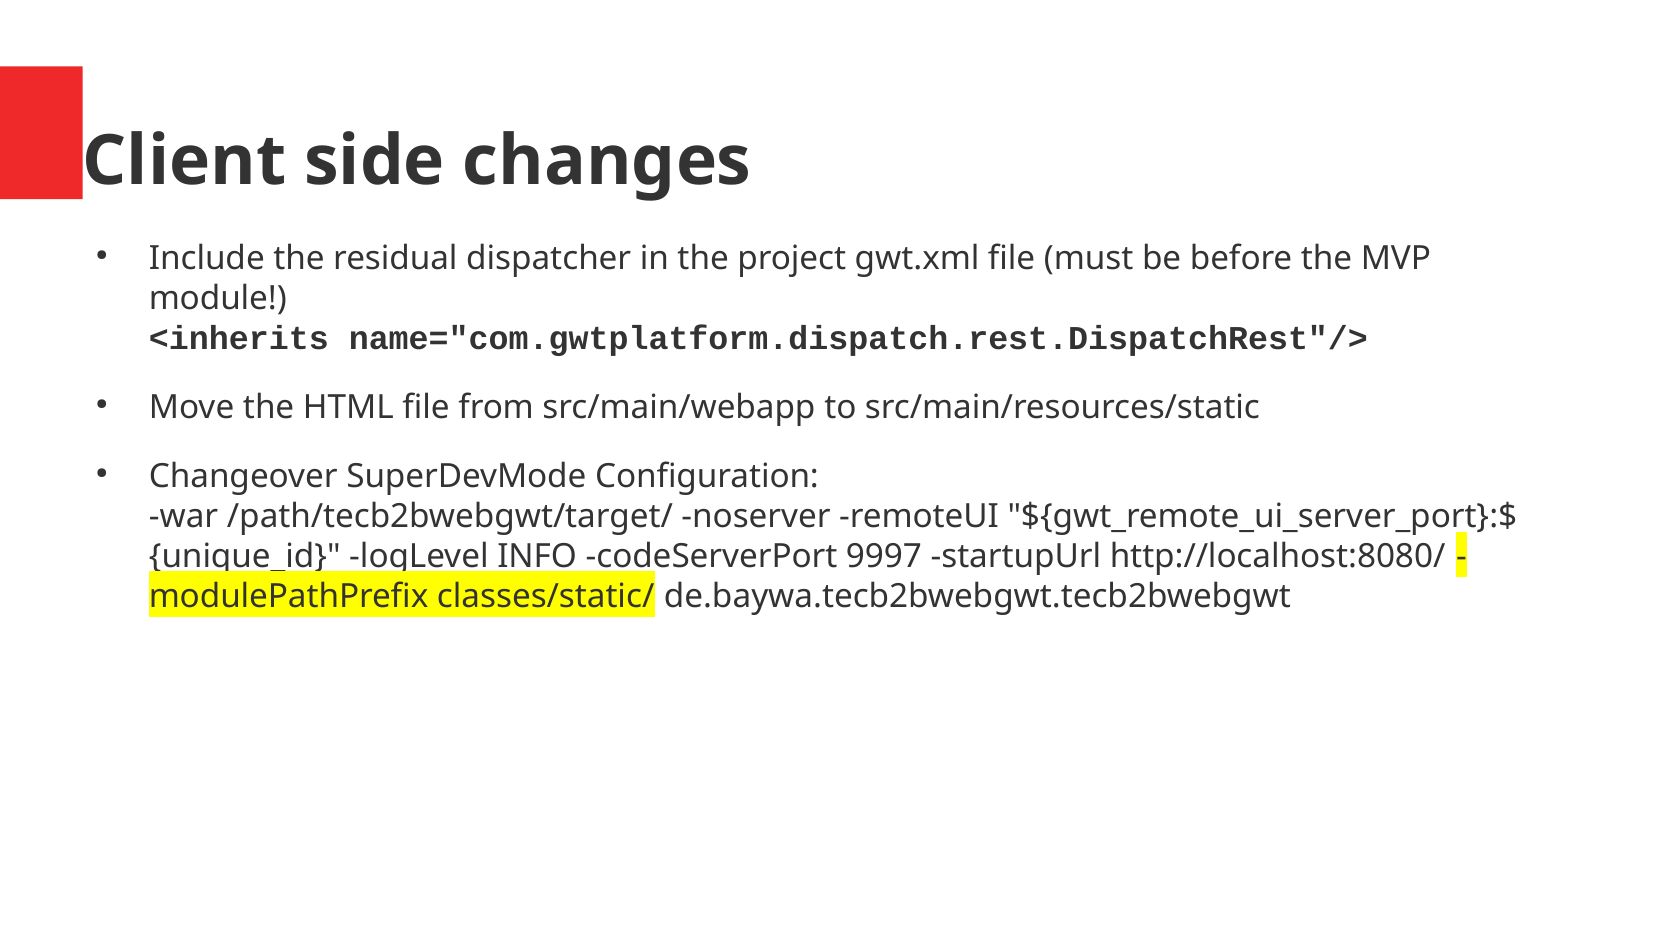

# Client side changes
Include the residual dispatcher in the project gwt.xml file (must be before the MVP module!)
<inherits name="com.gwtplatform.dispatch.rest.DispatchRest"/>
Move the HTML file from src/main/webapp to src/main/resources/static
Changeover SuperDevMode Configuration:
-war /path/tecb2bwebgwt/target/ -noserver -remoteUI "${gwt_remote_ui_server_port}:${unique_id}" -logLevel INFO -codeServerPort 9997 -startupUrl http://localhost:8080/ -modulePathPrefix classes/static/ de.baywa.tecb2bwebgwt.tecb2bwebgwt